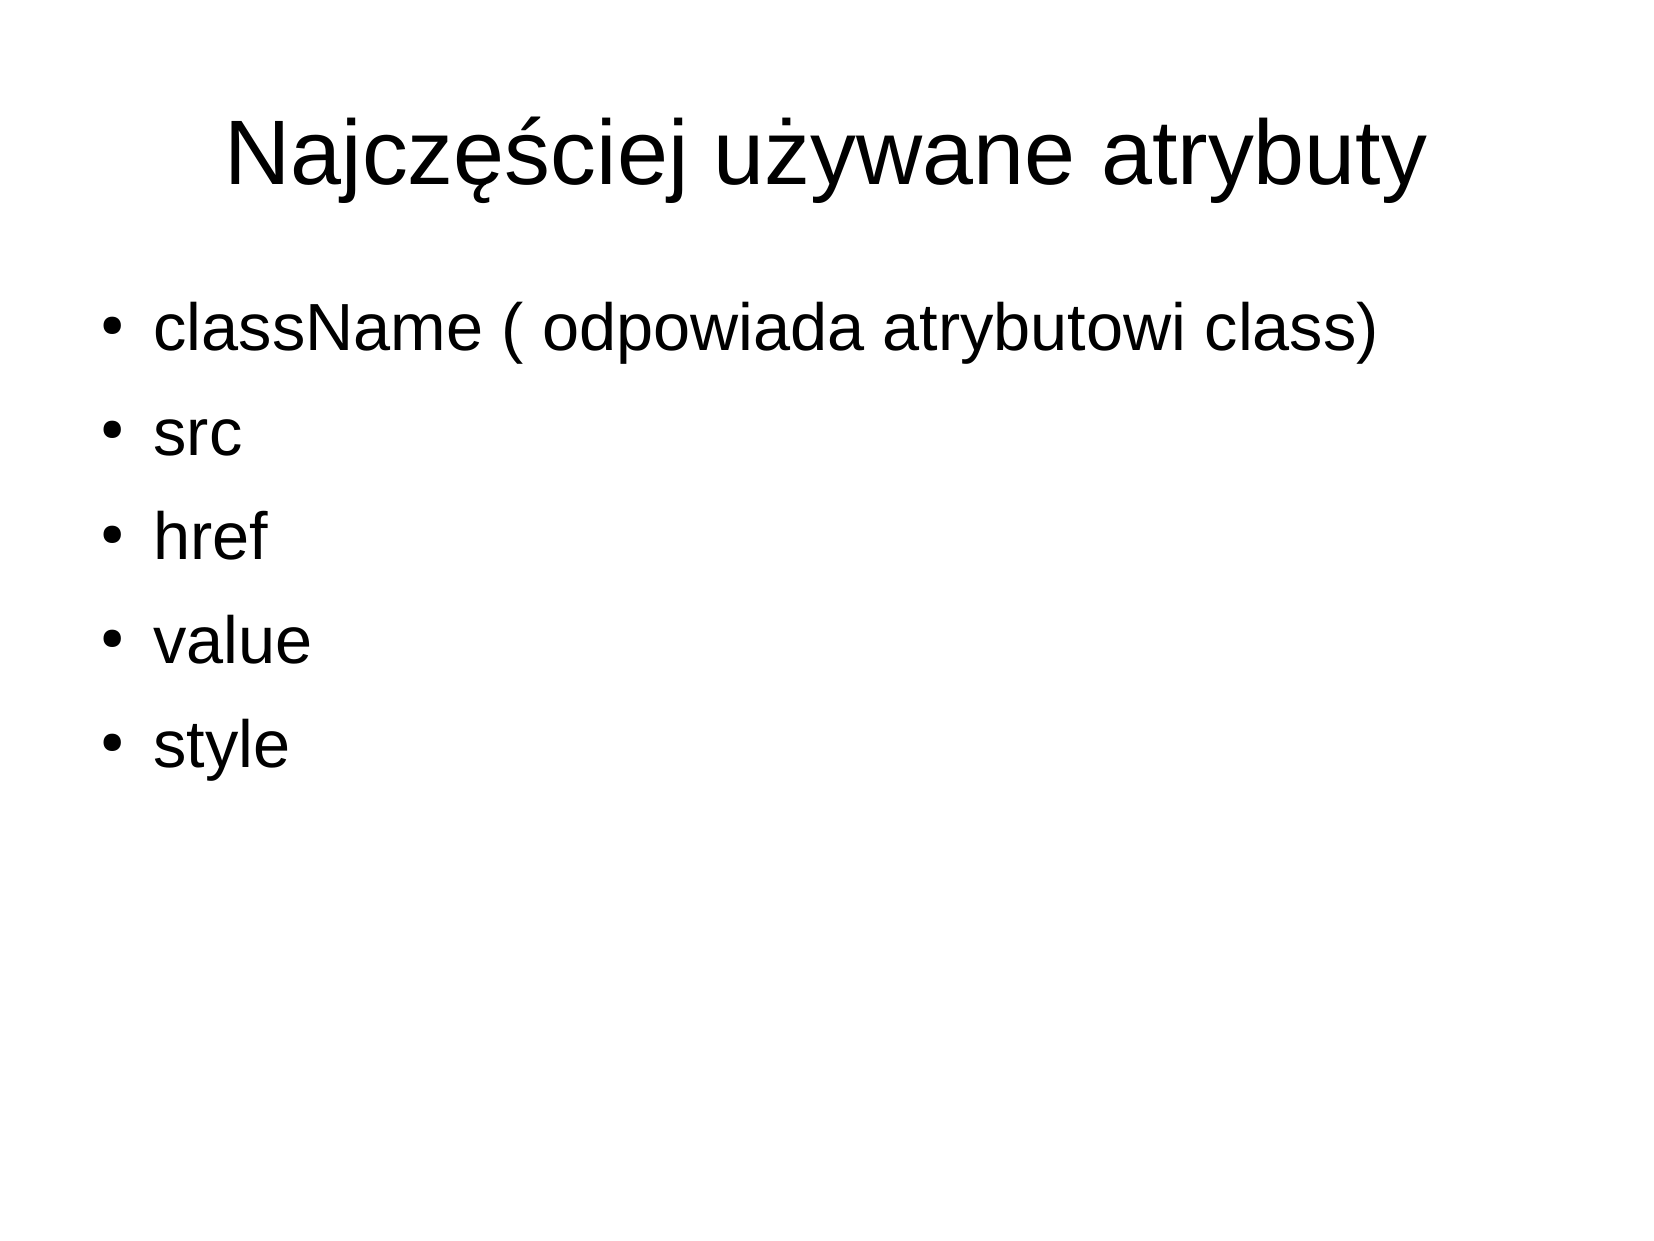

# Najczęściej używane atrybuty
className ( odpowiada atrybutowi class)
src
href
value
style